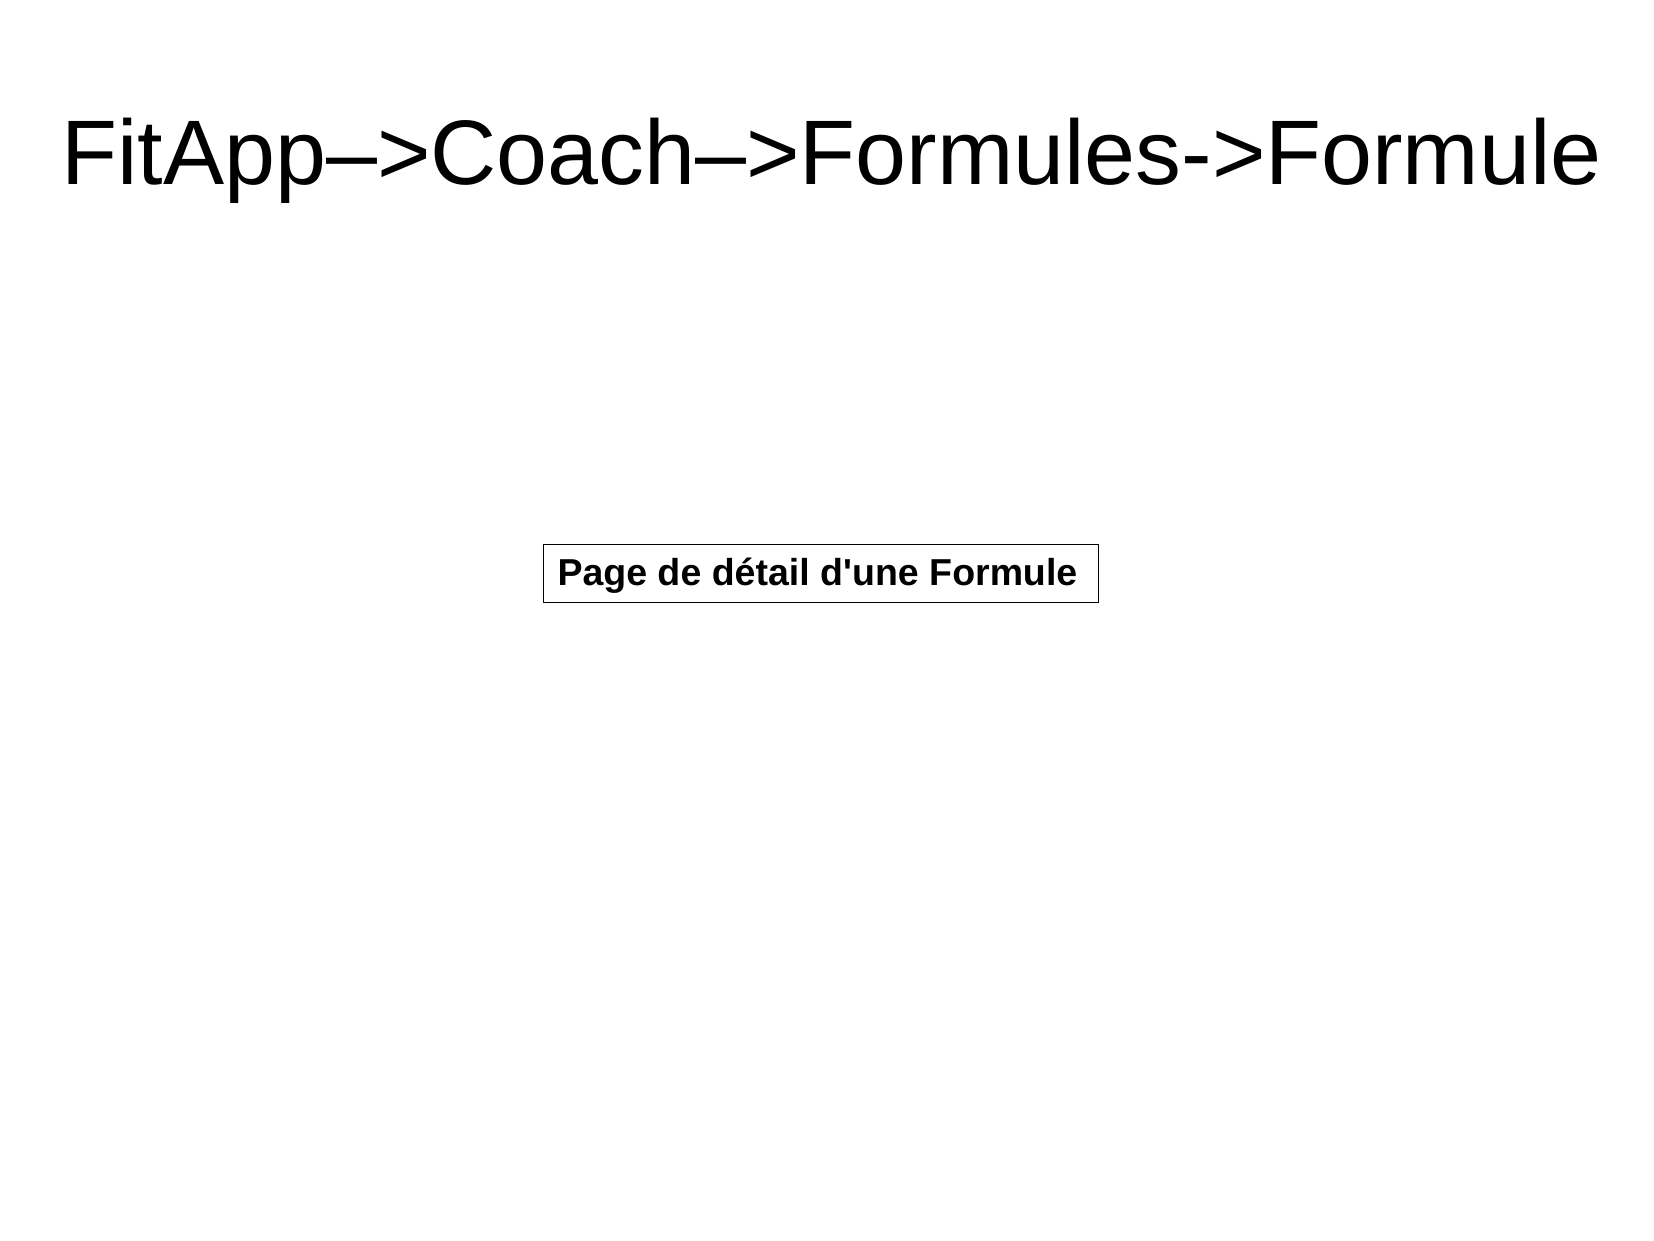

# FitApp–>Coach–>Formules->Formule
Page de détail d'une Formule